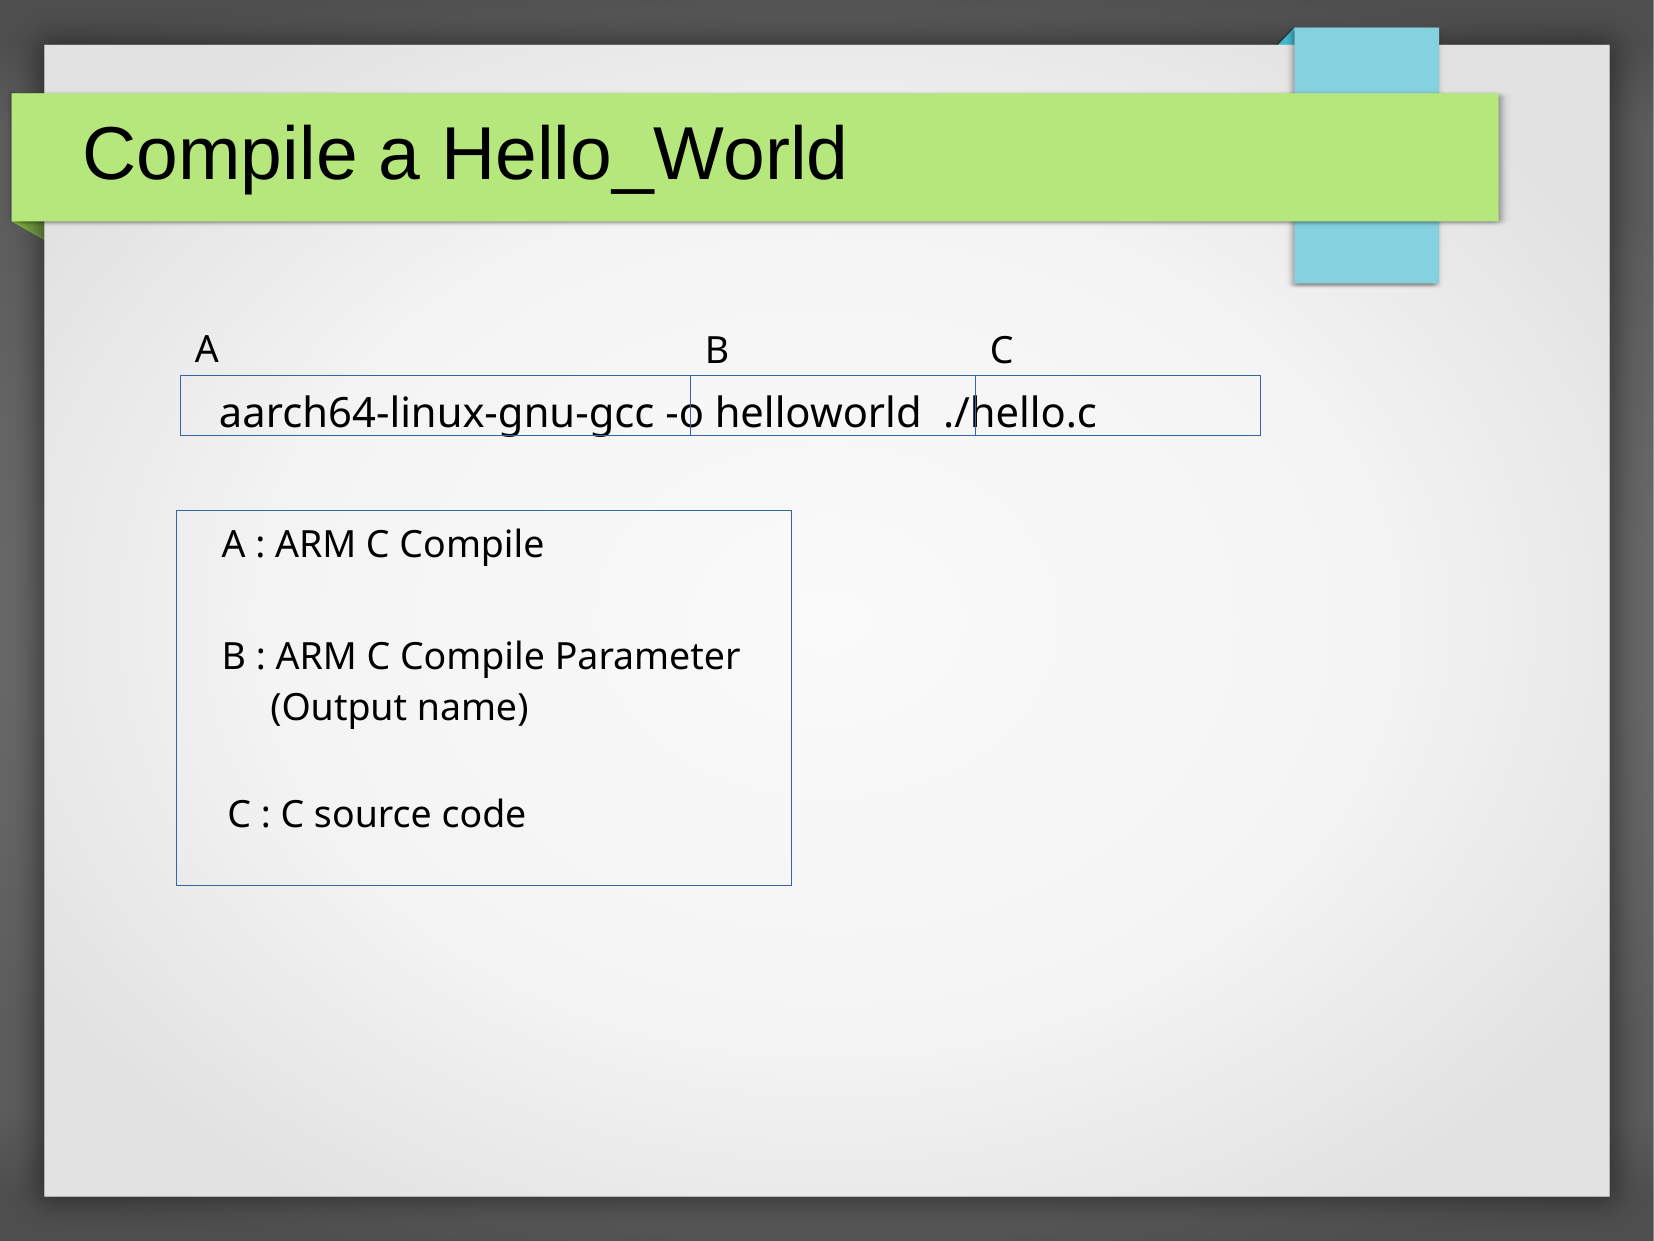

# Compile a Hello_World
A
B
C
aarch64-linux-gnu-gcc -o helloworld ./hello.c
A : ARM C Compile
B : ARM C Compile Parameter
 (Output name)
C : C source code